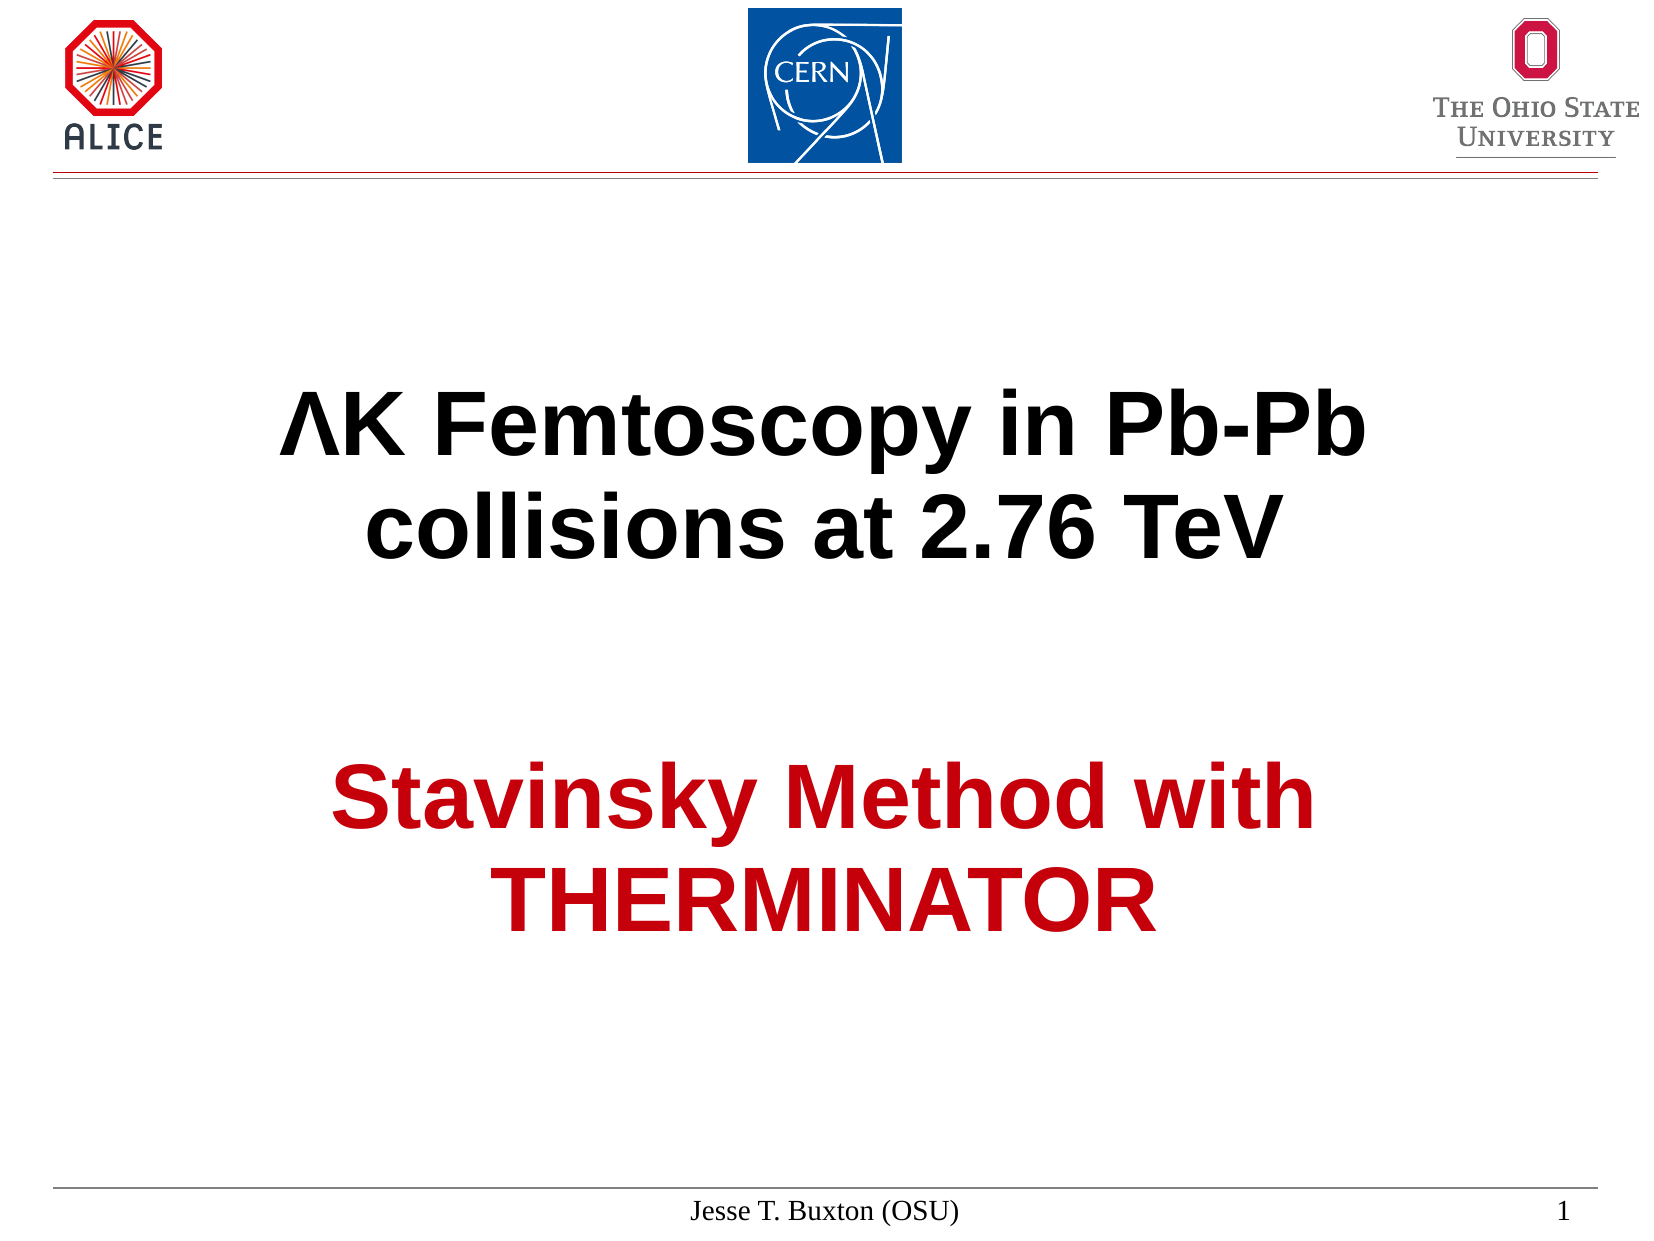

# ΛK Femtoscopy in Pb-Pb collisions at 2.76 TeV Stavinsky Method with THERMINATOR
Jesse T. Buxton (OSU)
1